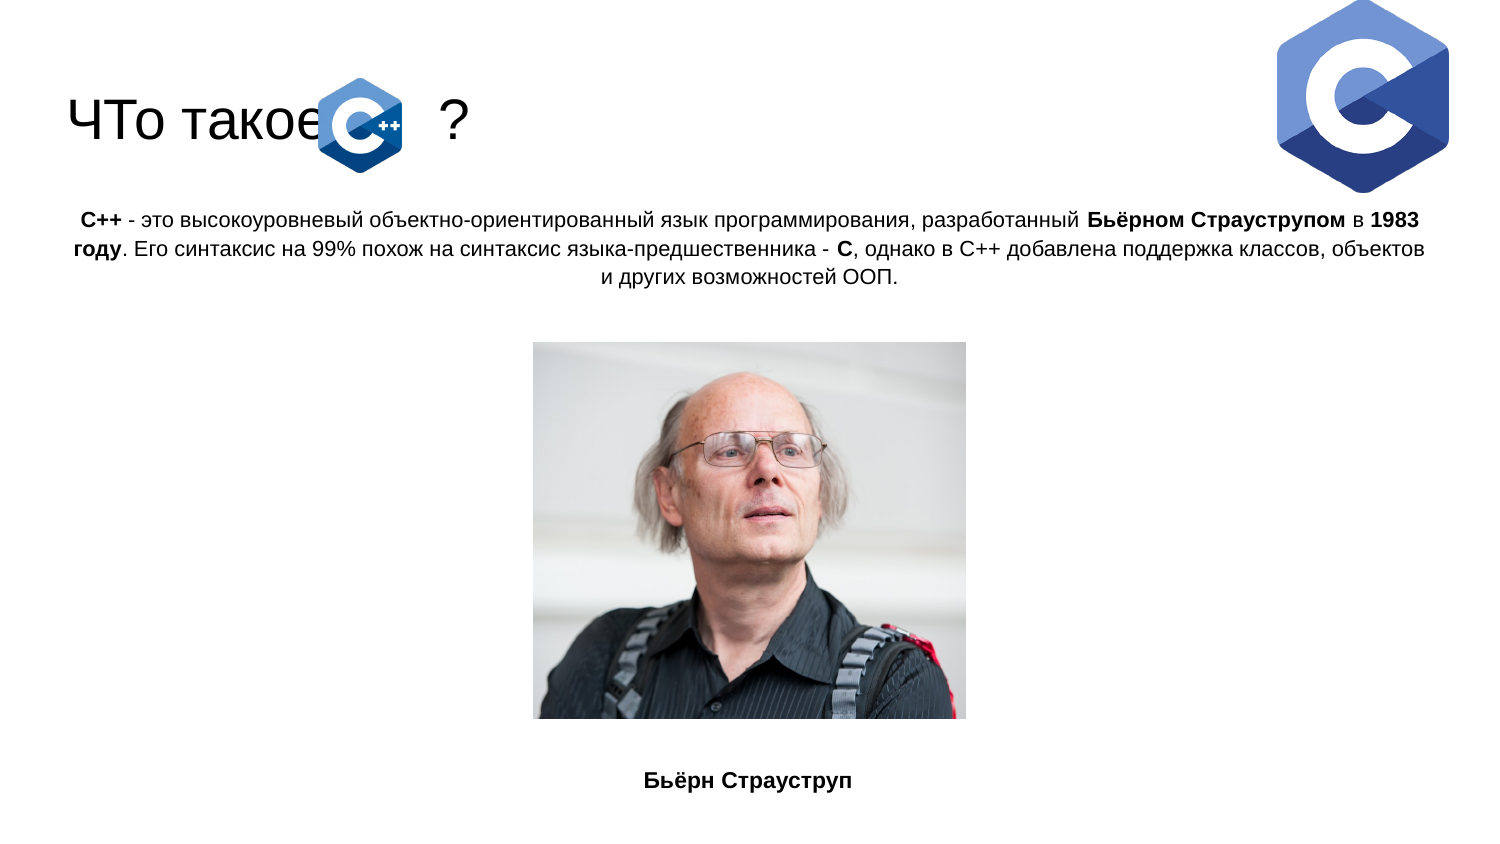

# ЧТо такое ?
C++ - это высокоуровневый объектно-ориентированный язык программирования, разработанный Бьёрном Страуструпом в 1983 году. Его синтаксис на 99% похож на синтаксис языка-предшественника - C, однако в C++ добавлена поддержка классов, объектов и других возможностей ООП.
Бьёрн Страуструп